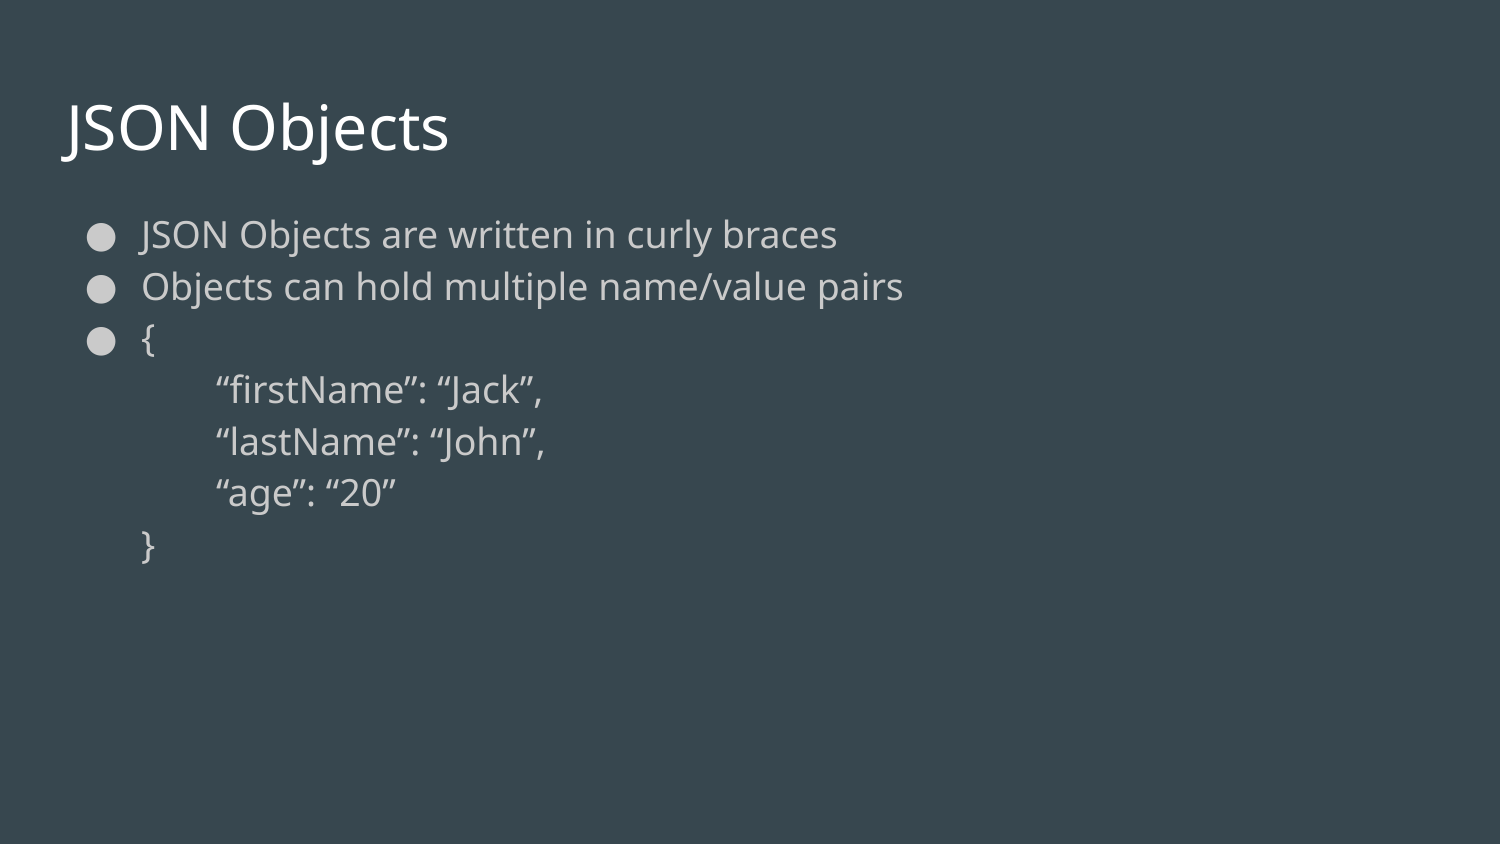

# JSON Objects
JSON Objects are written in curly braces
Objects can hold multiple name/value pairs
{
	“firstName”: “Jack”,
	“lastName”: “John”,
	“age”: “20”
}